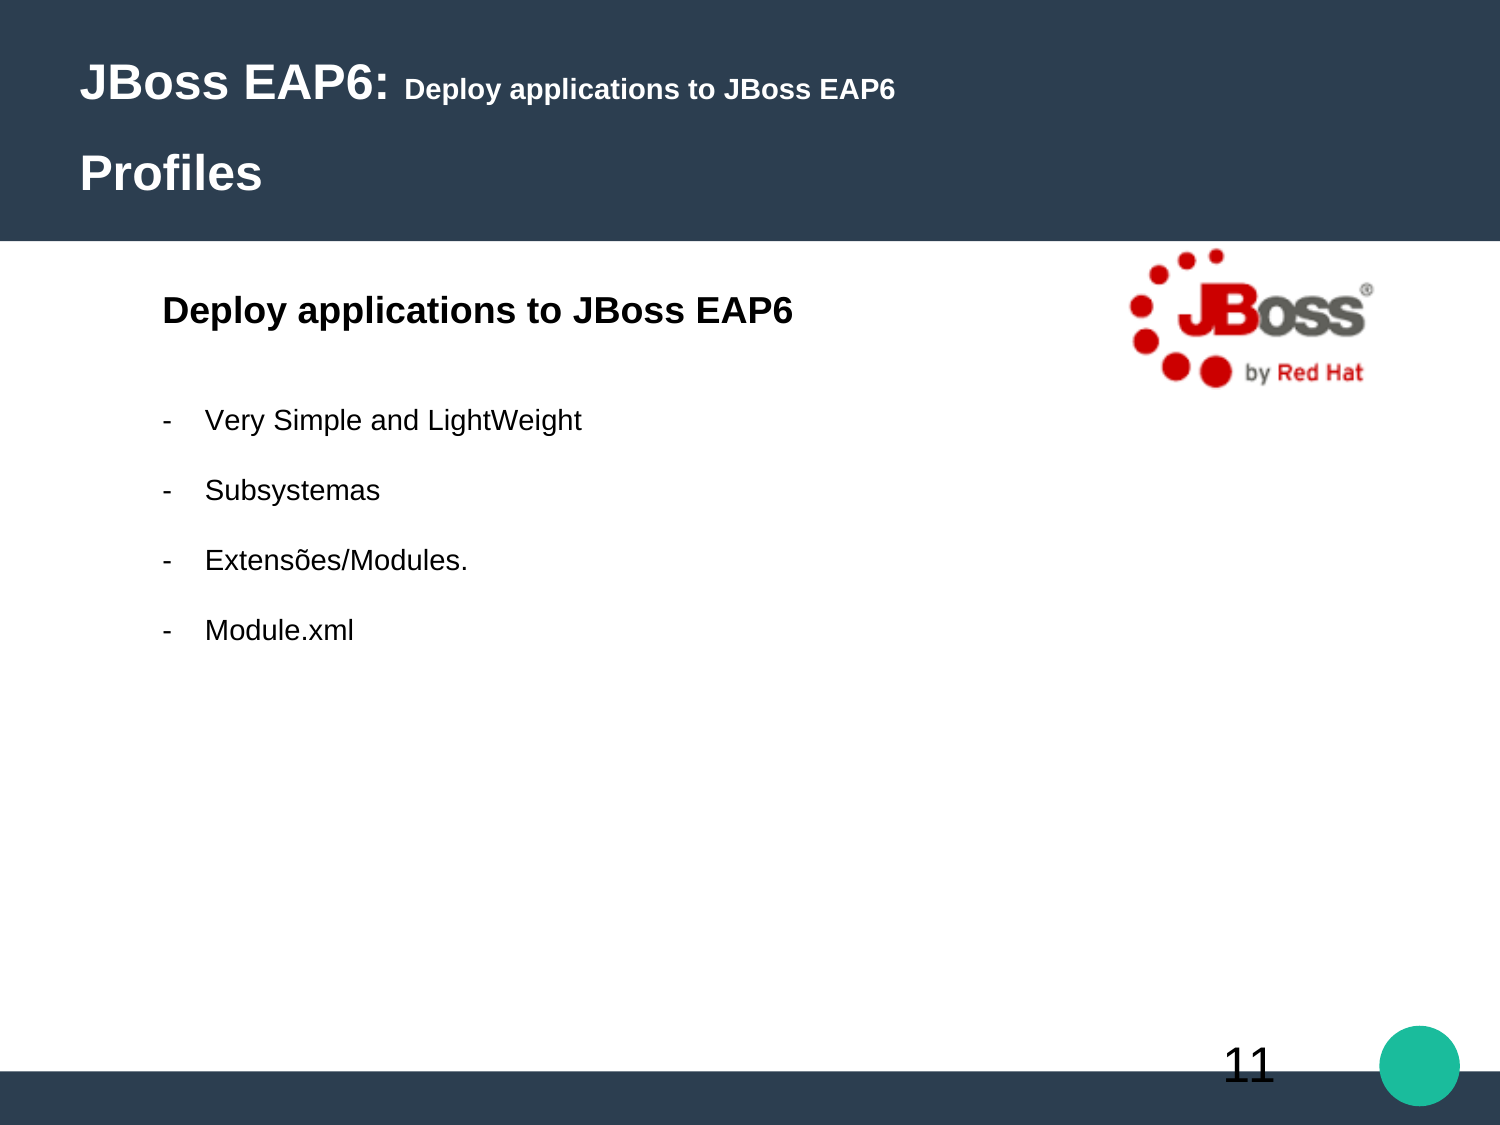

JBoss EAP6: Deploy applications to JBoss EAP6
Profiles
Deploy applications to JBoss EAP6
- Very Simple and LightWeight
- Subsystemas
- Extensões/Modules.
- Module.xml